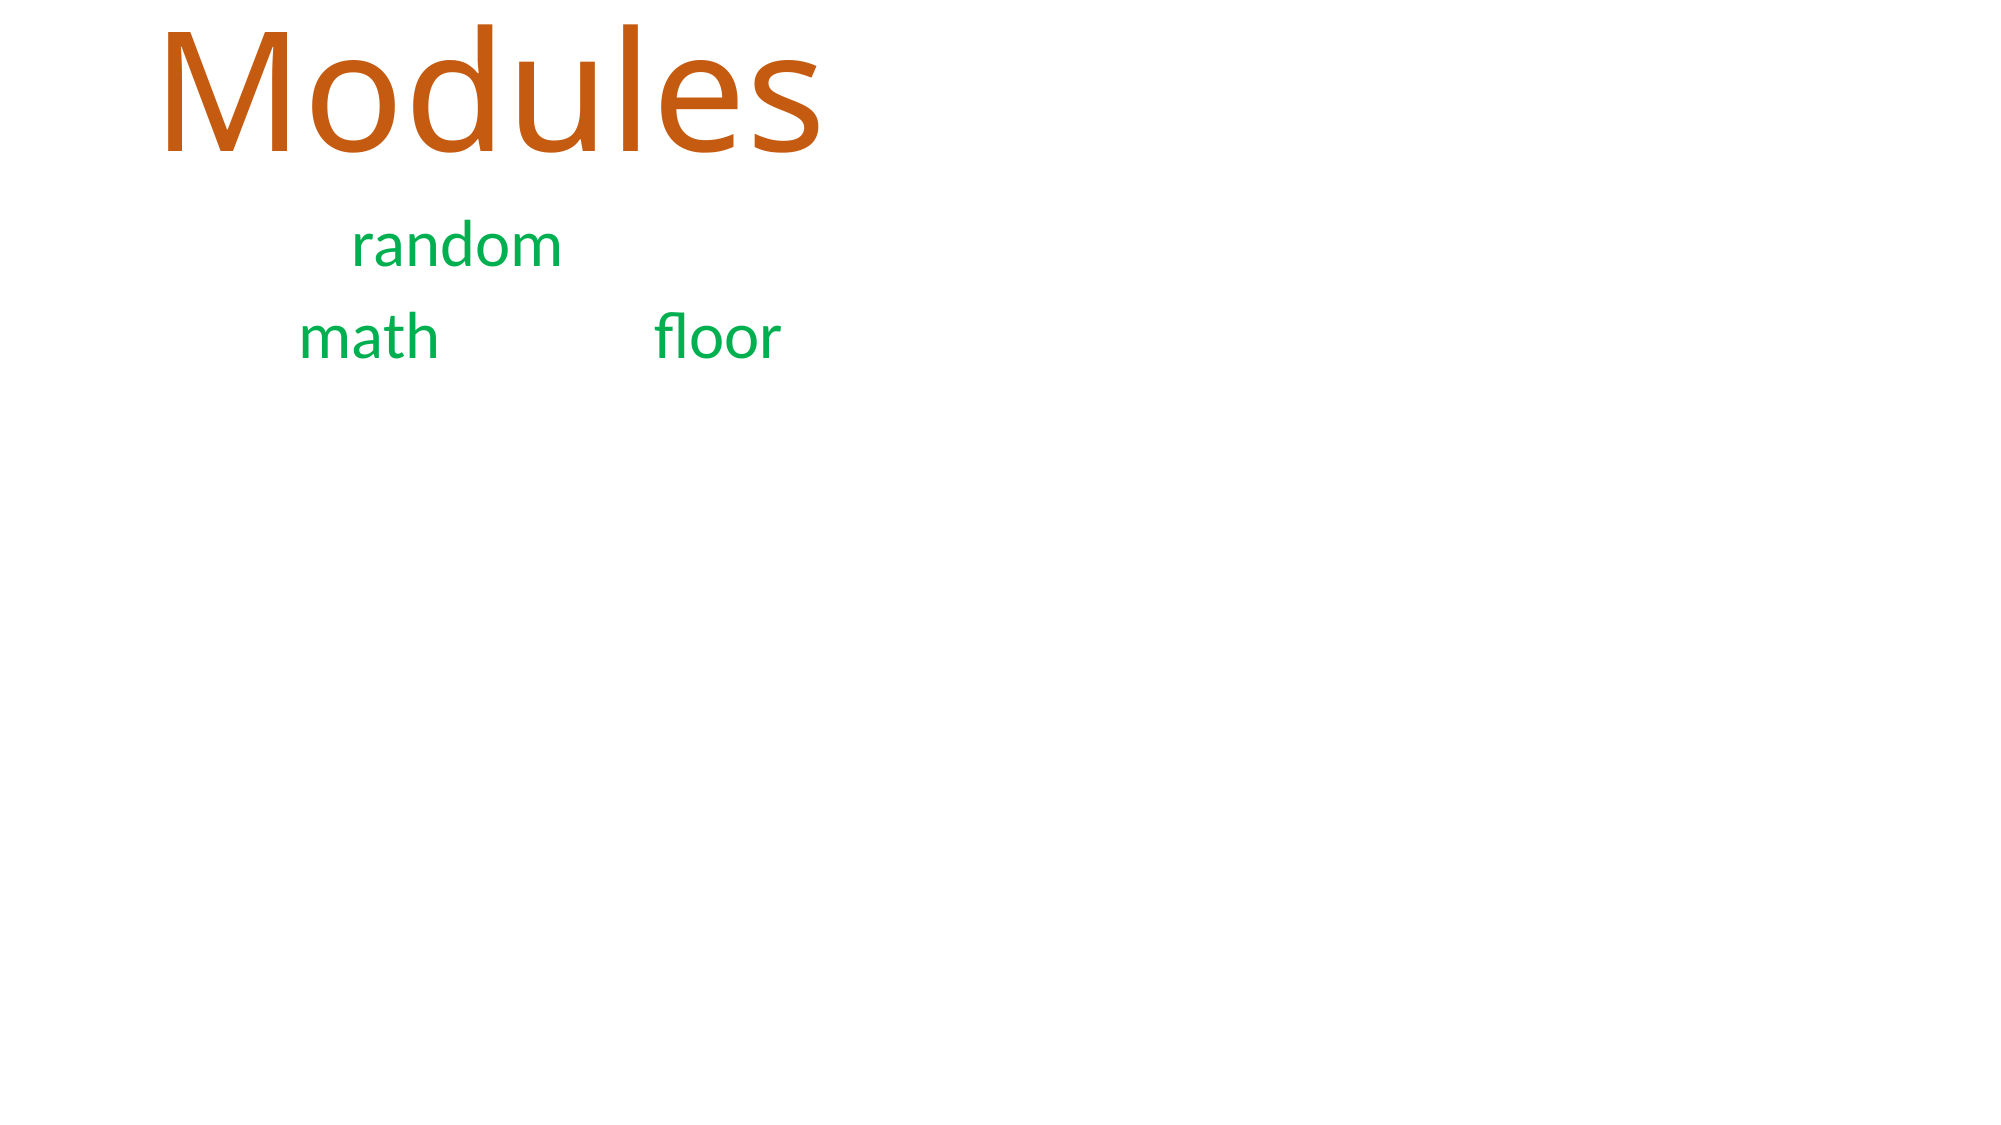

# Modules
import random
from math import floor